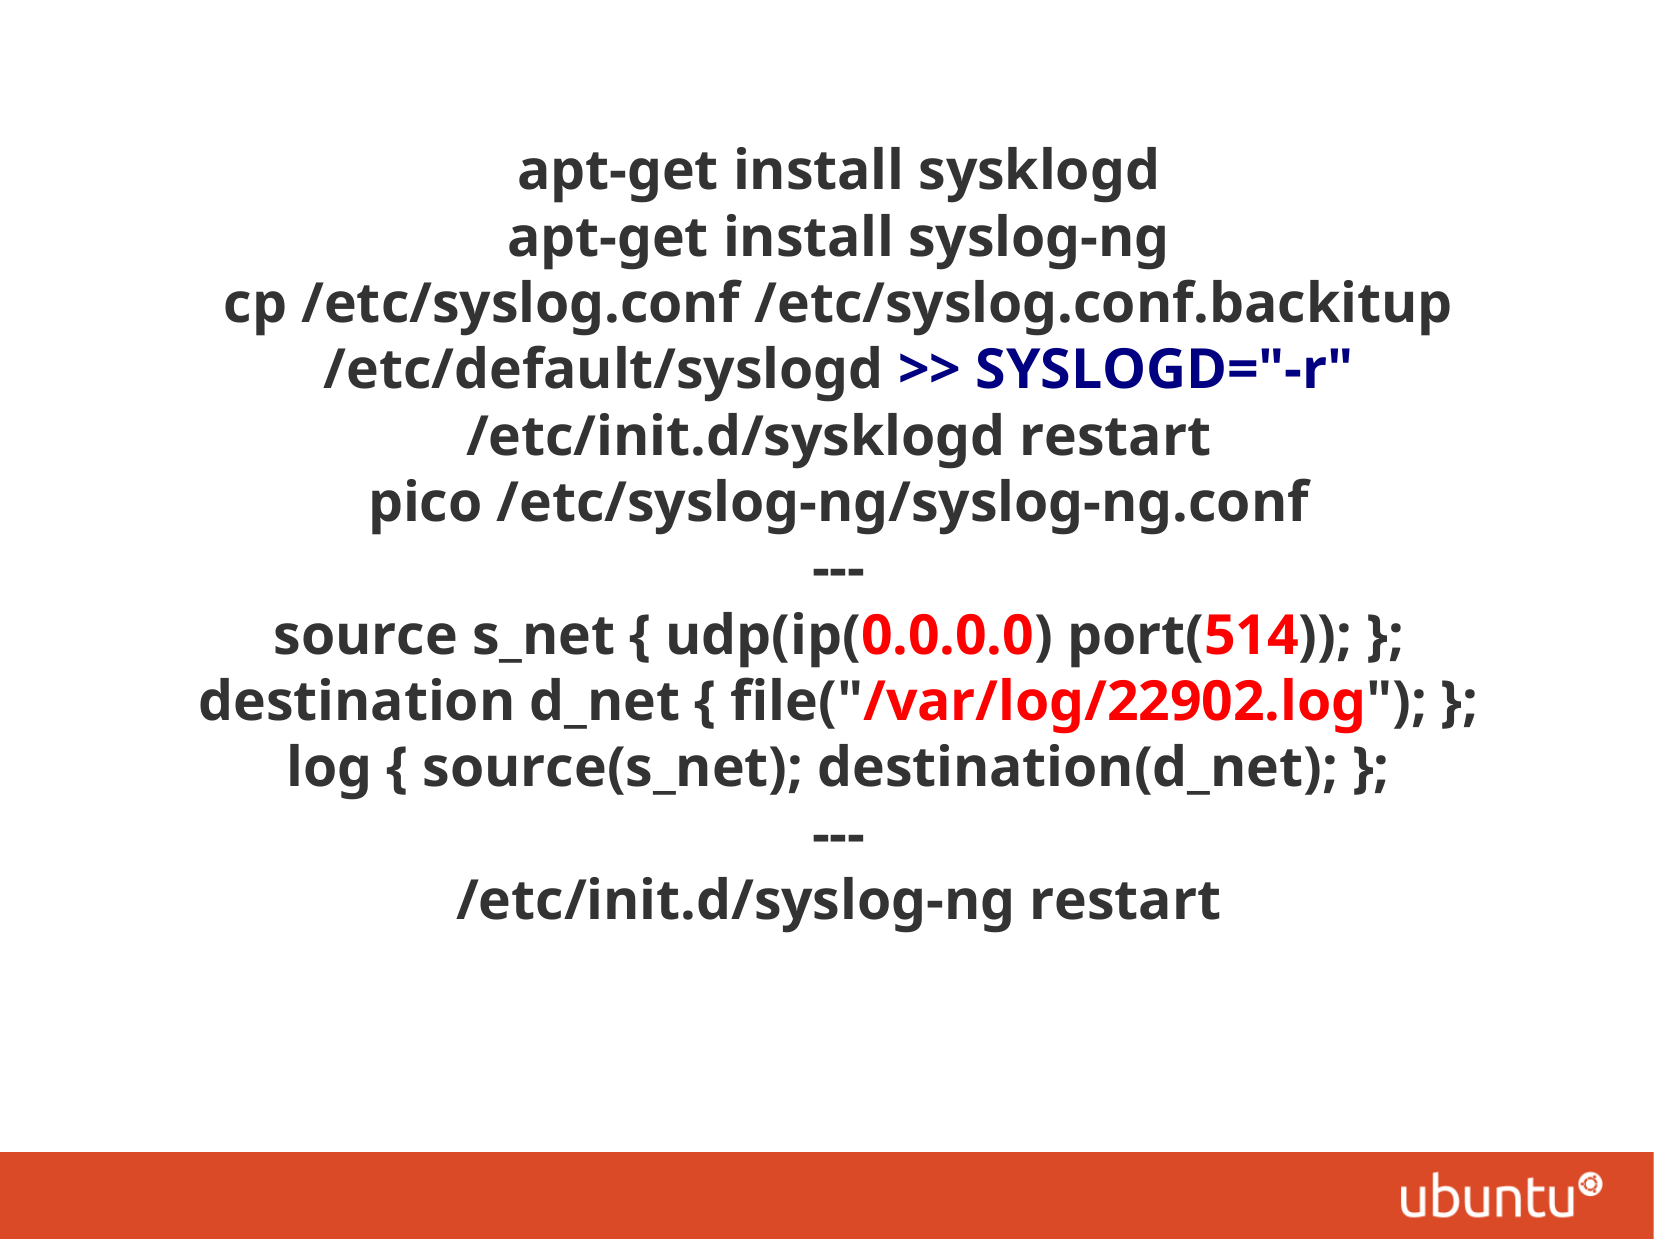

# apt-get install sysklogd
apt-get install syslog-ng
cp /etc/syslog.conf /etc/syslog.conf.backitup
/etc/default/syslogd >> SYSLOGD="-r"
/etc/init.d/sysklogd restart
pico /etc/syslog-ng/syslog-ng.conf
---
source s_net { udp(ip(0.0.0.0) port(514)); };
destination d_net { file("/var/log/22902.log"); };
log { source(s_net); destination(d_net); };
---
/etc/init.d/syslog-ng restart